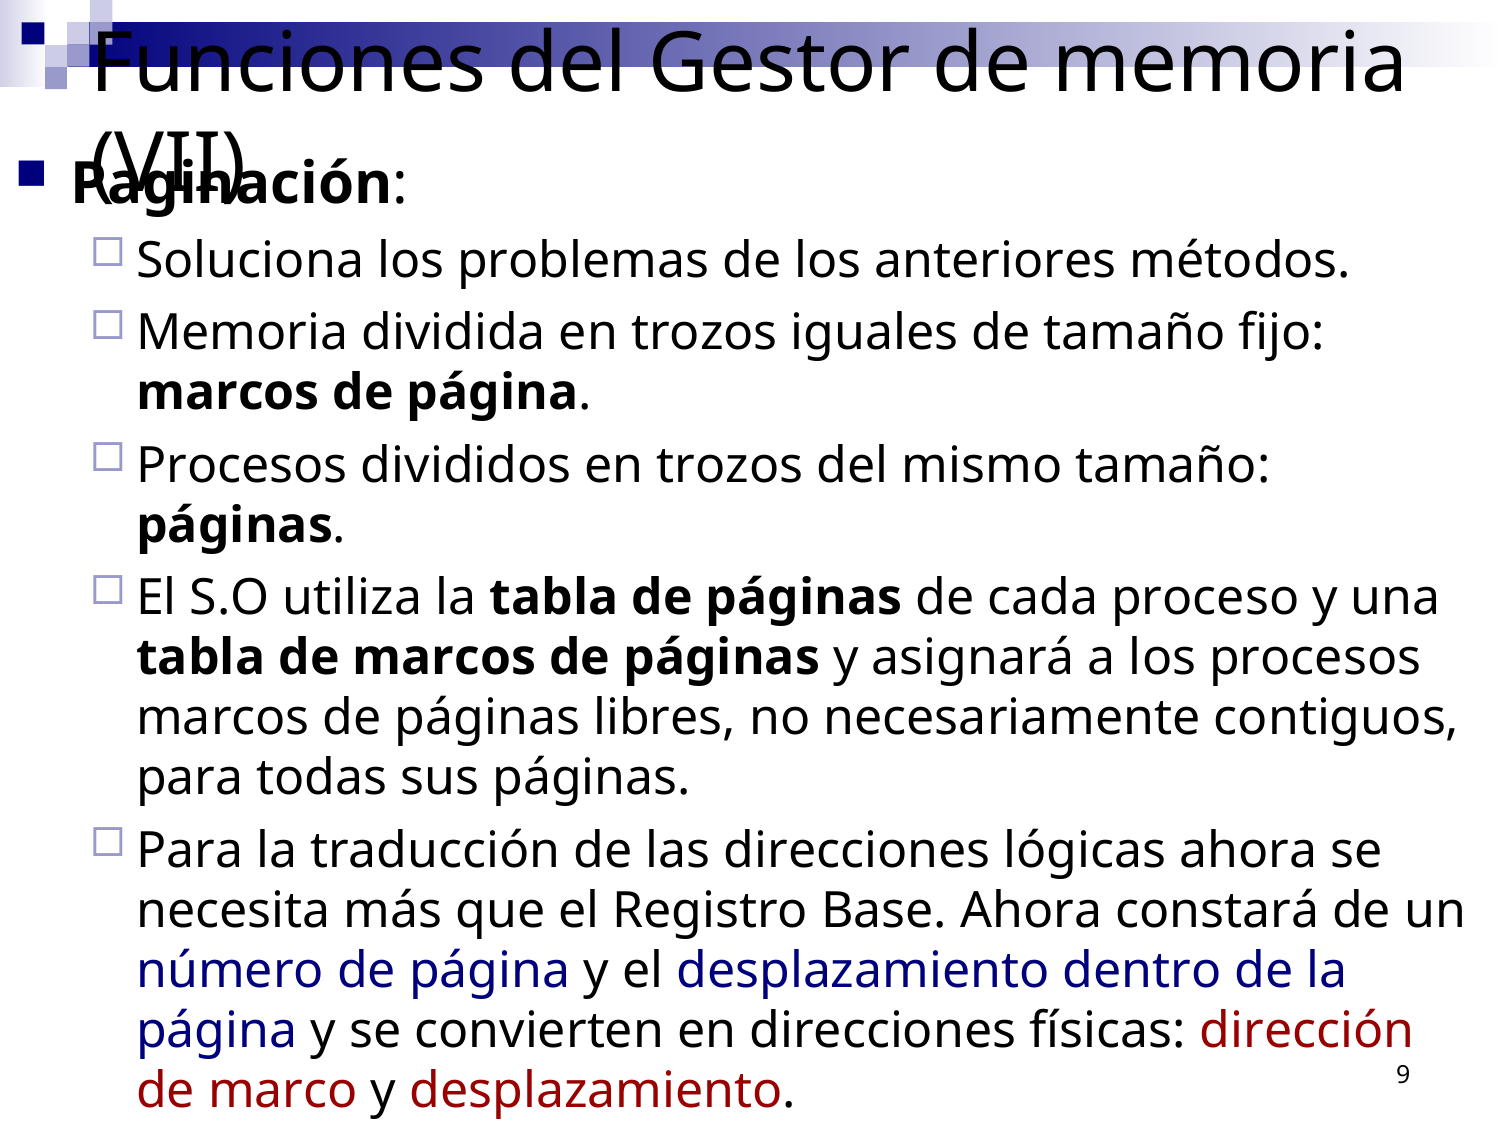

Funciones del Gestor de memoria (VII)
Paginación:
Soluciona los problemas de los anteriores métodos.
Memoria dividida en trozos iguales de tamaño fijo: marcos de página.
Procesos divididos en trozos del mismo tamaño: páginas.
El S.O utiliza la tabla de páginas de cada proceso y una tabla de marcos de páginas y asignará a los procesos marcos de páginas libres, no necesariamente contiguos, para todas sus páginas.
Para la traducción de las direcciones lógicas ahora se necesita más que el Registro Base. Ahora constará de un número de página y el desplazamiento dentro de la página y se convierten en direcciones físicas: dirección de marco y desplazamiento.
Para que sea eficiente el tamaño de las páginas debe ser potencia de 2.